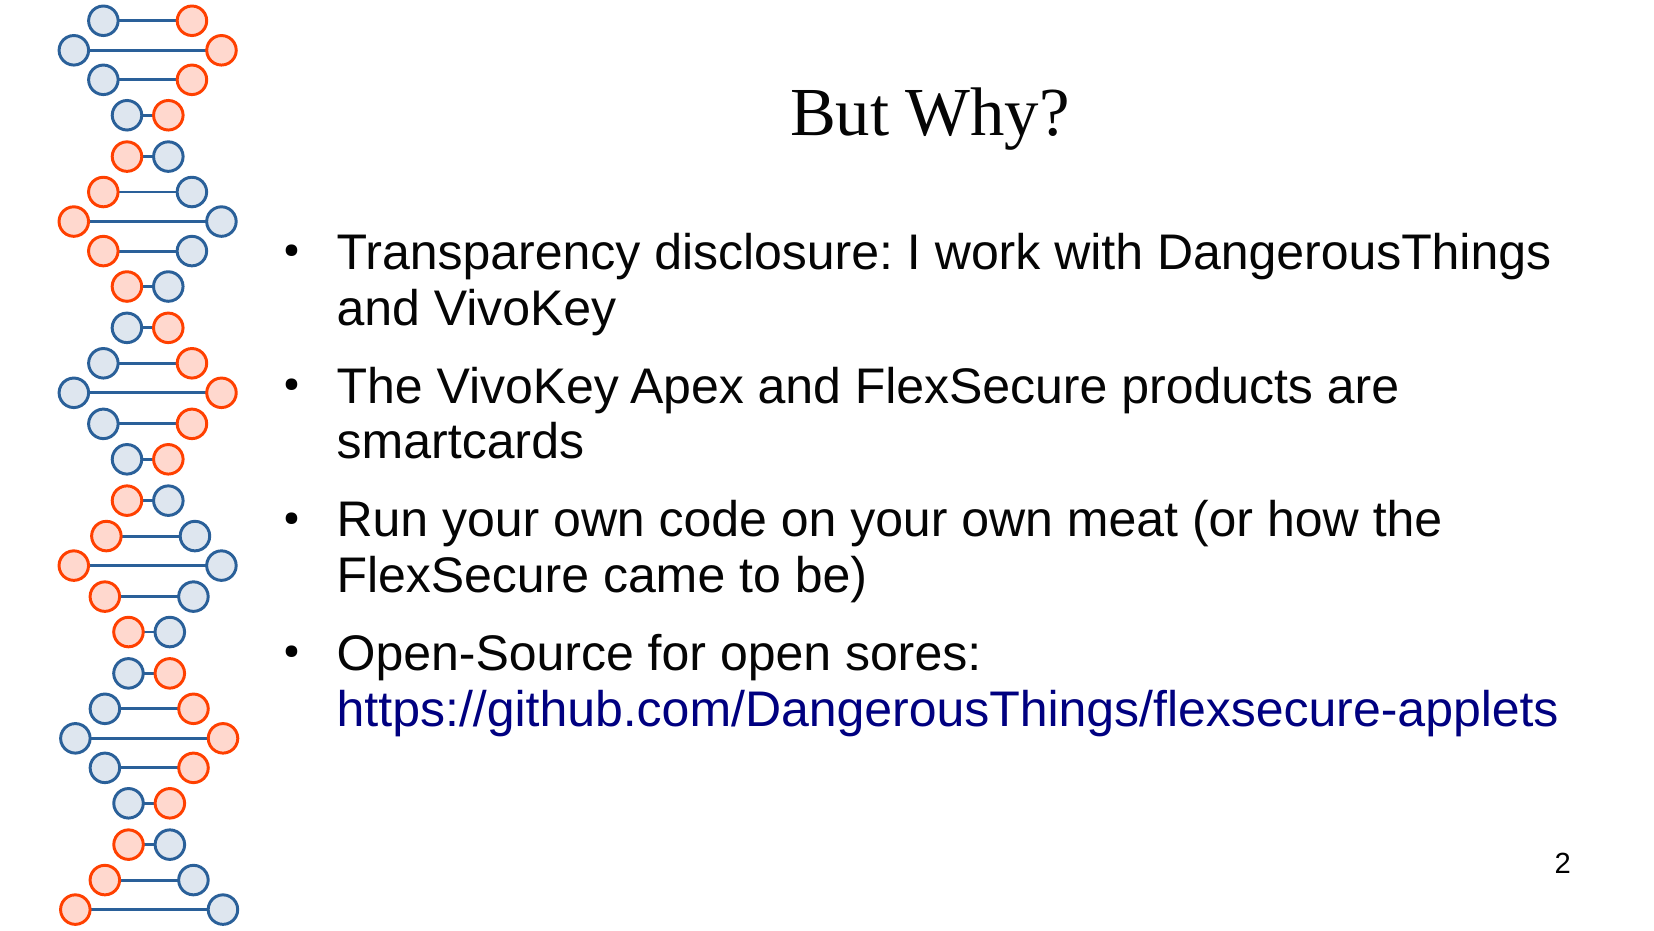

# But Why?
Transparency disclosure: I work with DangerousThings and VivoKey
The VivoKey Apex and FlexSecure products are smartcards
Run your own code on your own meat (or how the FlexSecure came to be)
Open-Source for open sores: https://github.com/DangerousThings/flexsecure-applets
2